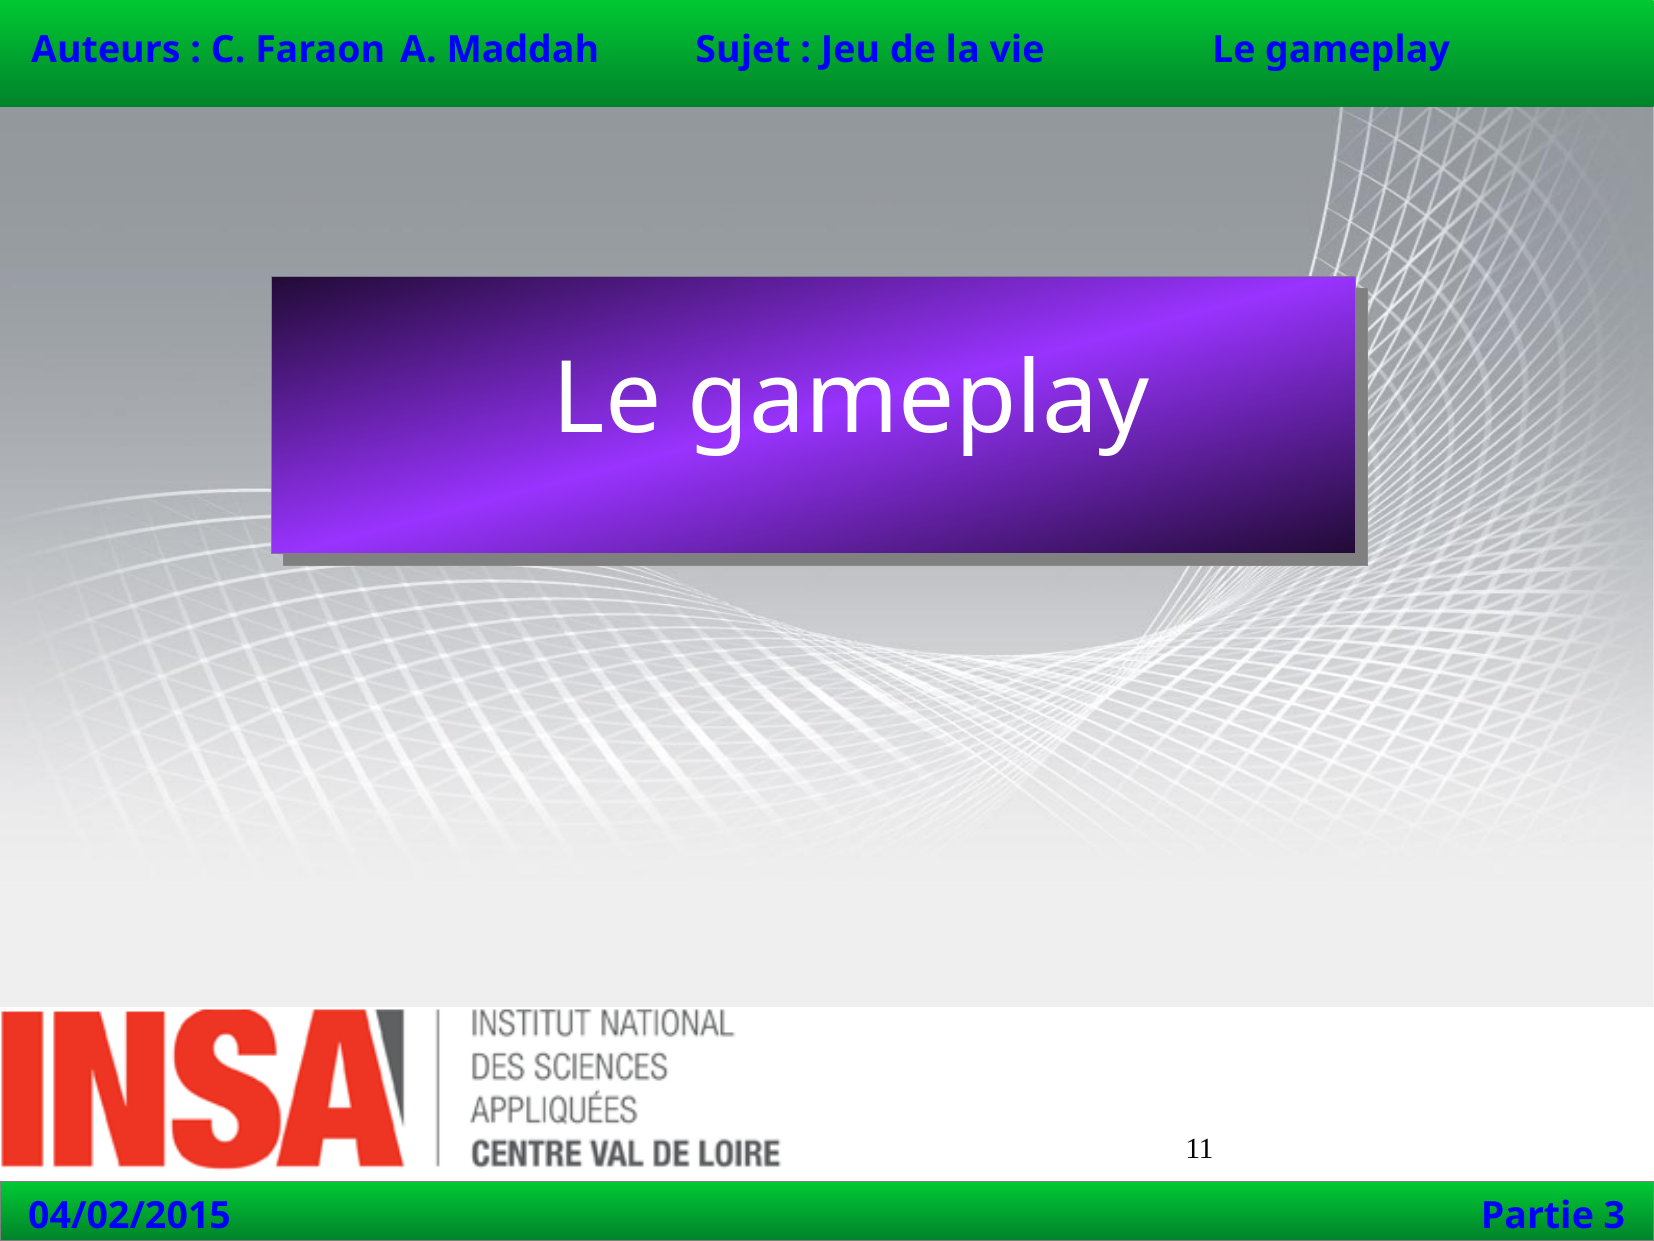

#
Auteurs : C. Faraon	A. Maddah 		Sujet : Jeu de la vie			Le gameplay
Le gameplay
04/02/2015
Partie 3